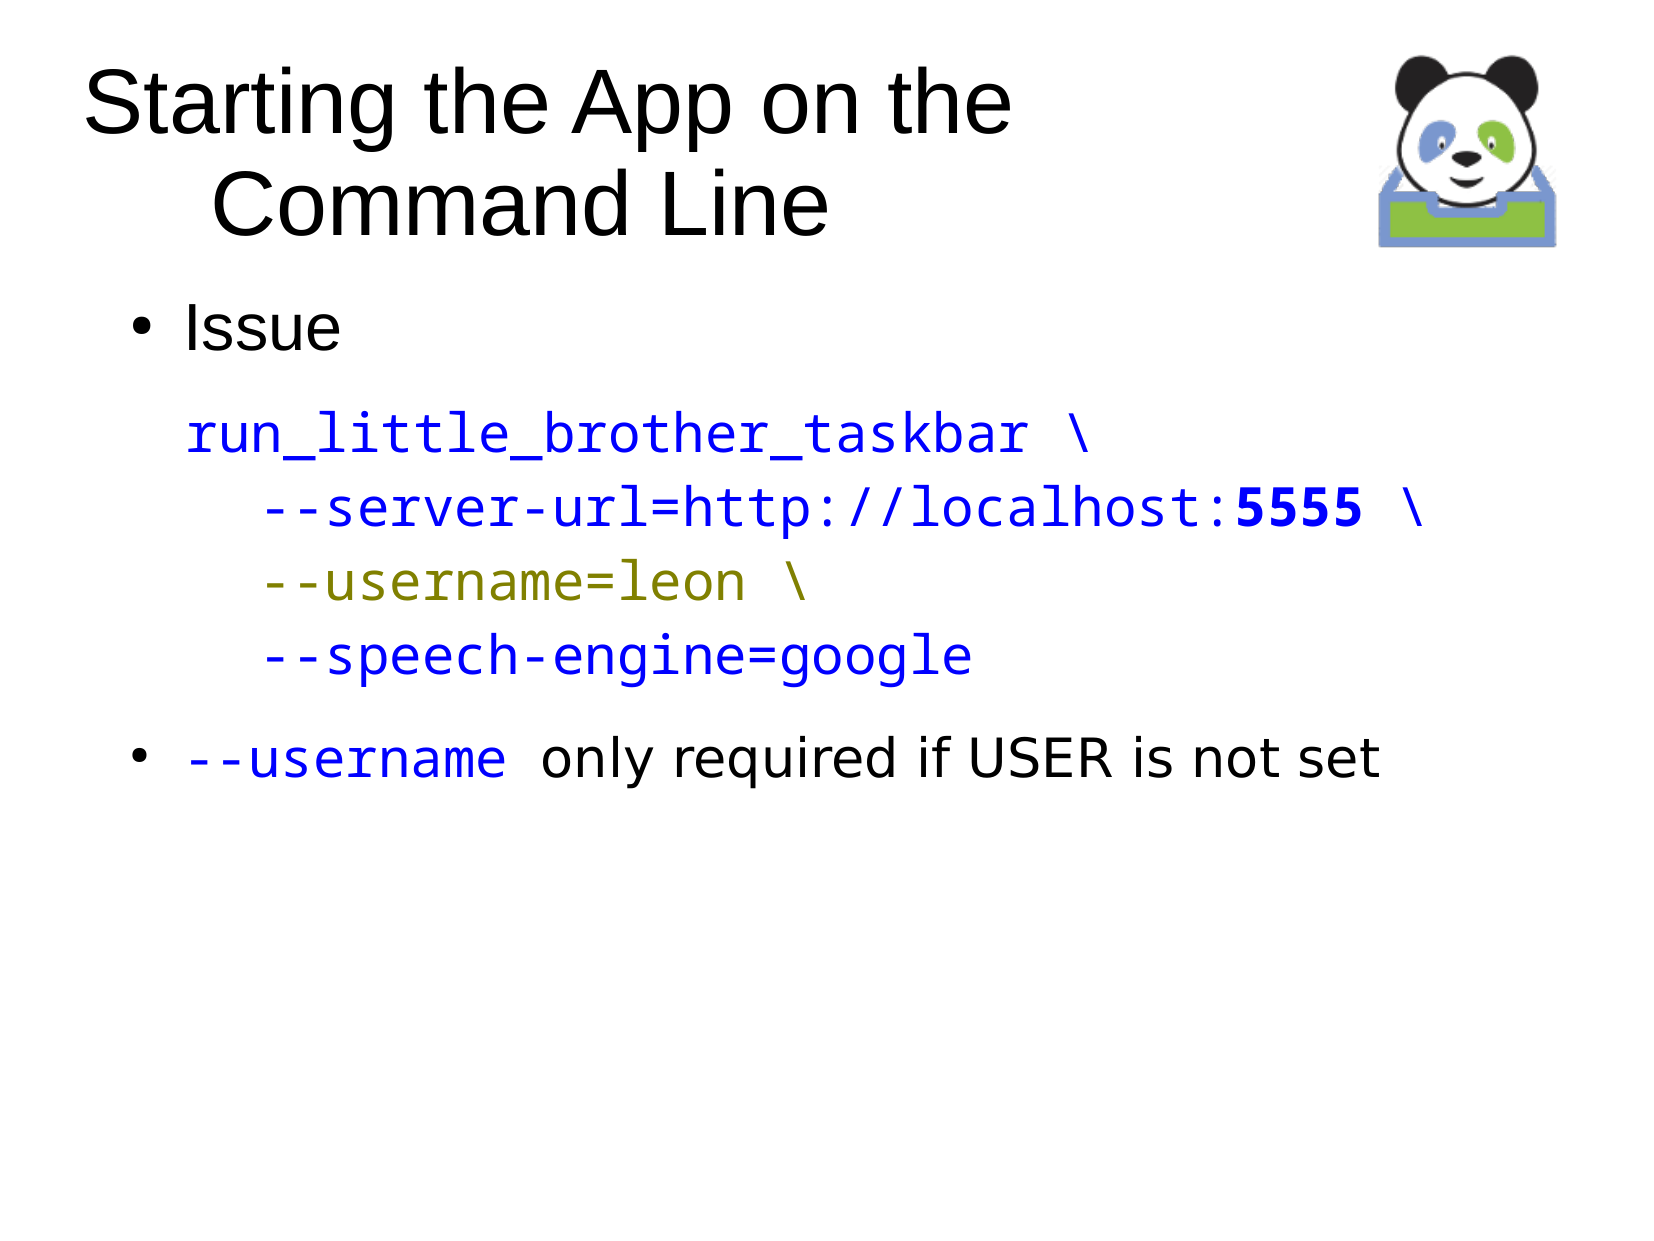

# Starting the App on the Command Line
Issue
run_little_brother_taskbar \
	--server-url=http://localhost:5555 \
	--username=leon \
	--speech-engine=google
--username only required if USER is not set